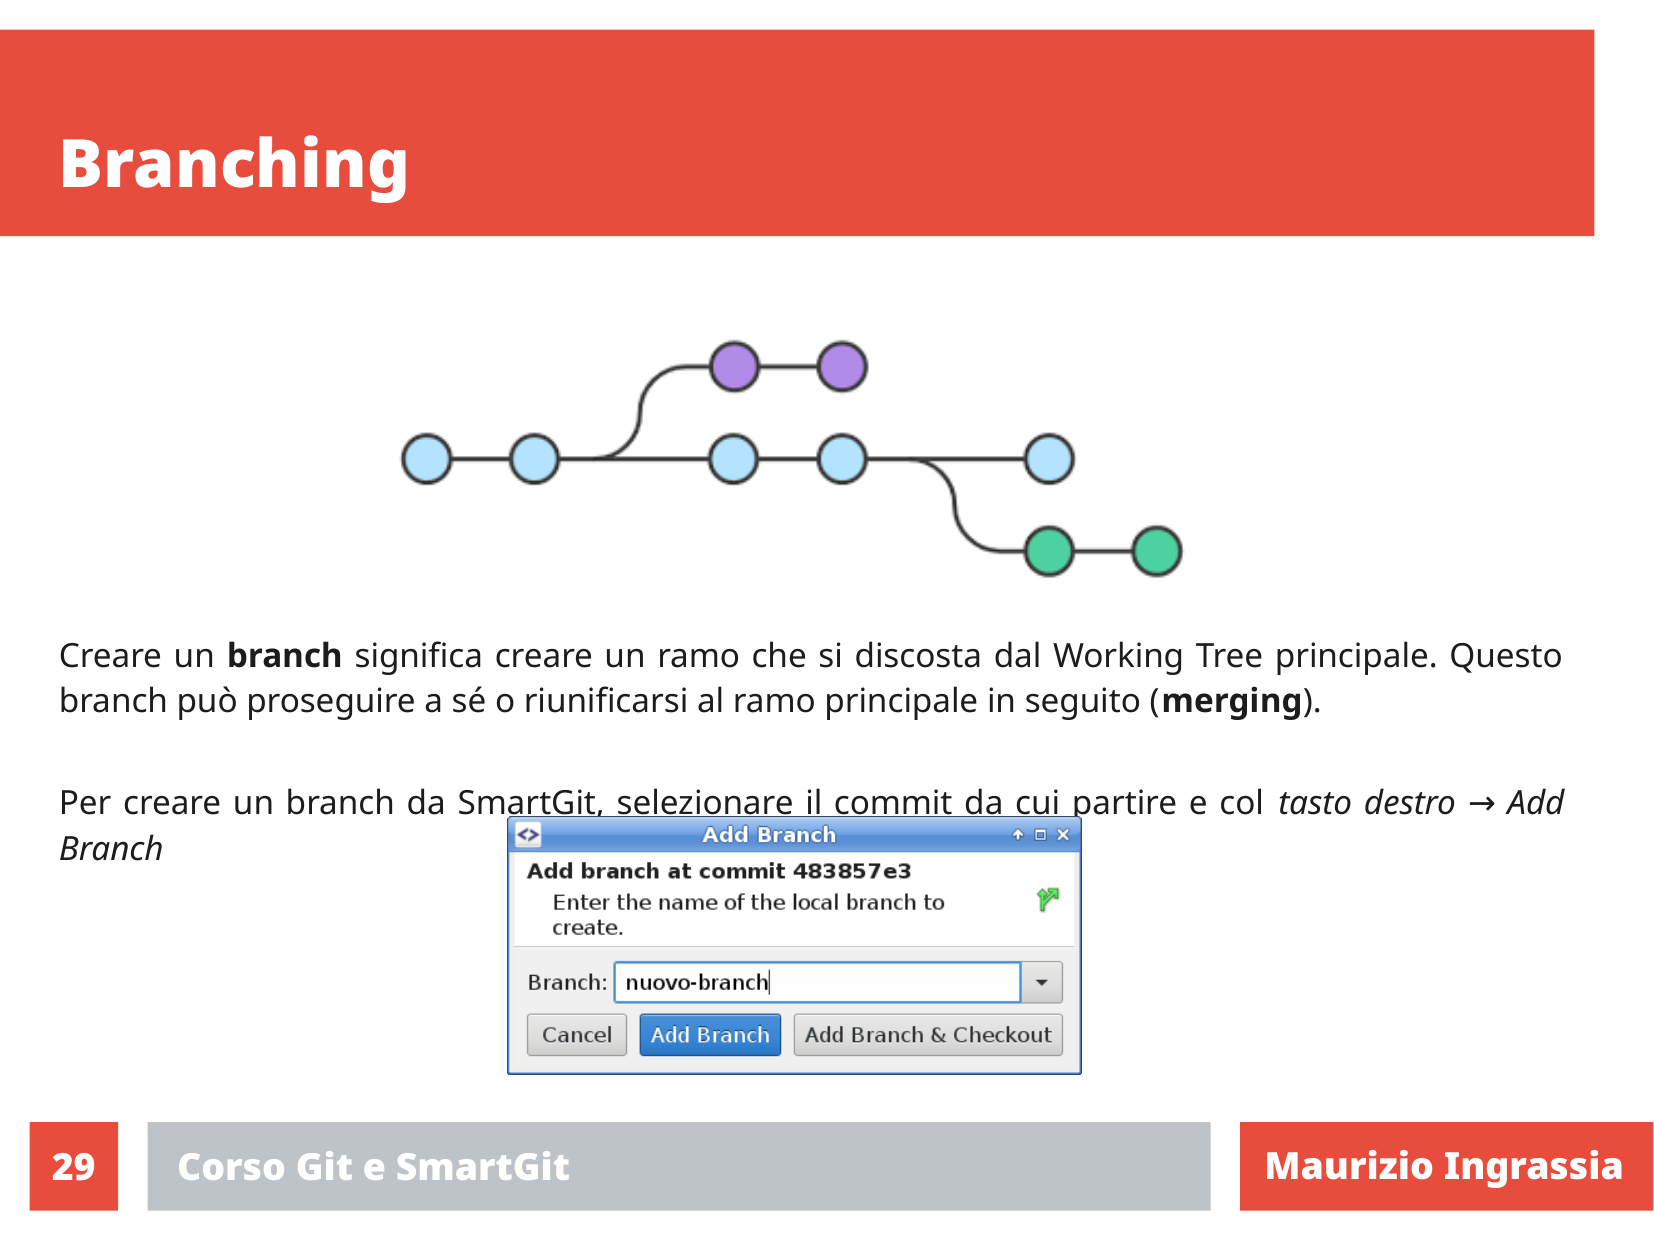

# Branching
Creare un branch significa creare un ramo che si discosta dal Working Tree principale. Questo branch può proseguire a sé o riunificarsi al ramo principale in seguito (merging).
Per creare un branch da SmartGit, selezionare il commit da cui partire e col tasto destro → Add Branch
29
Corso Git e SmartGit
Maurizio Ingrassia